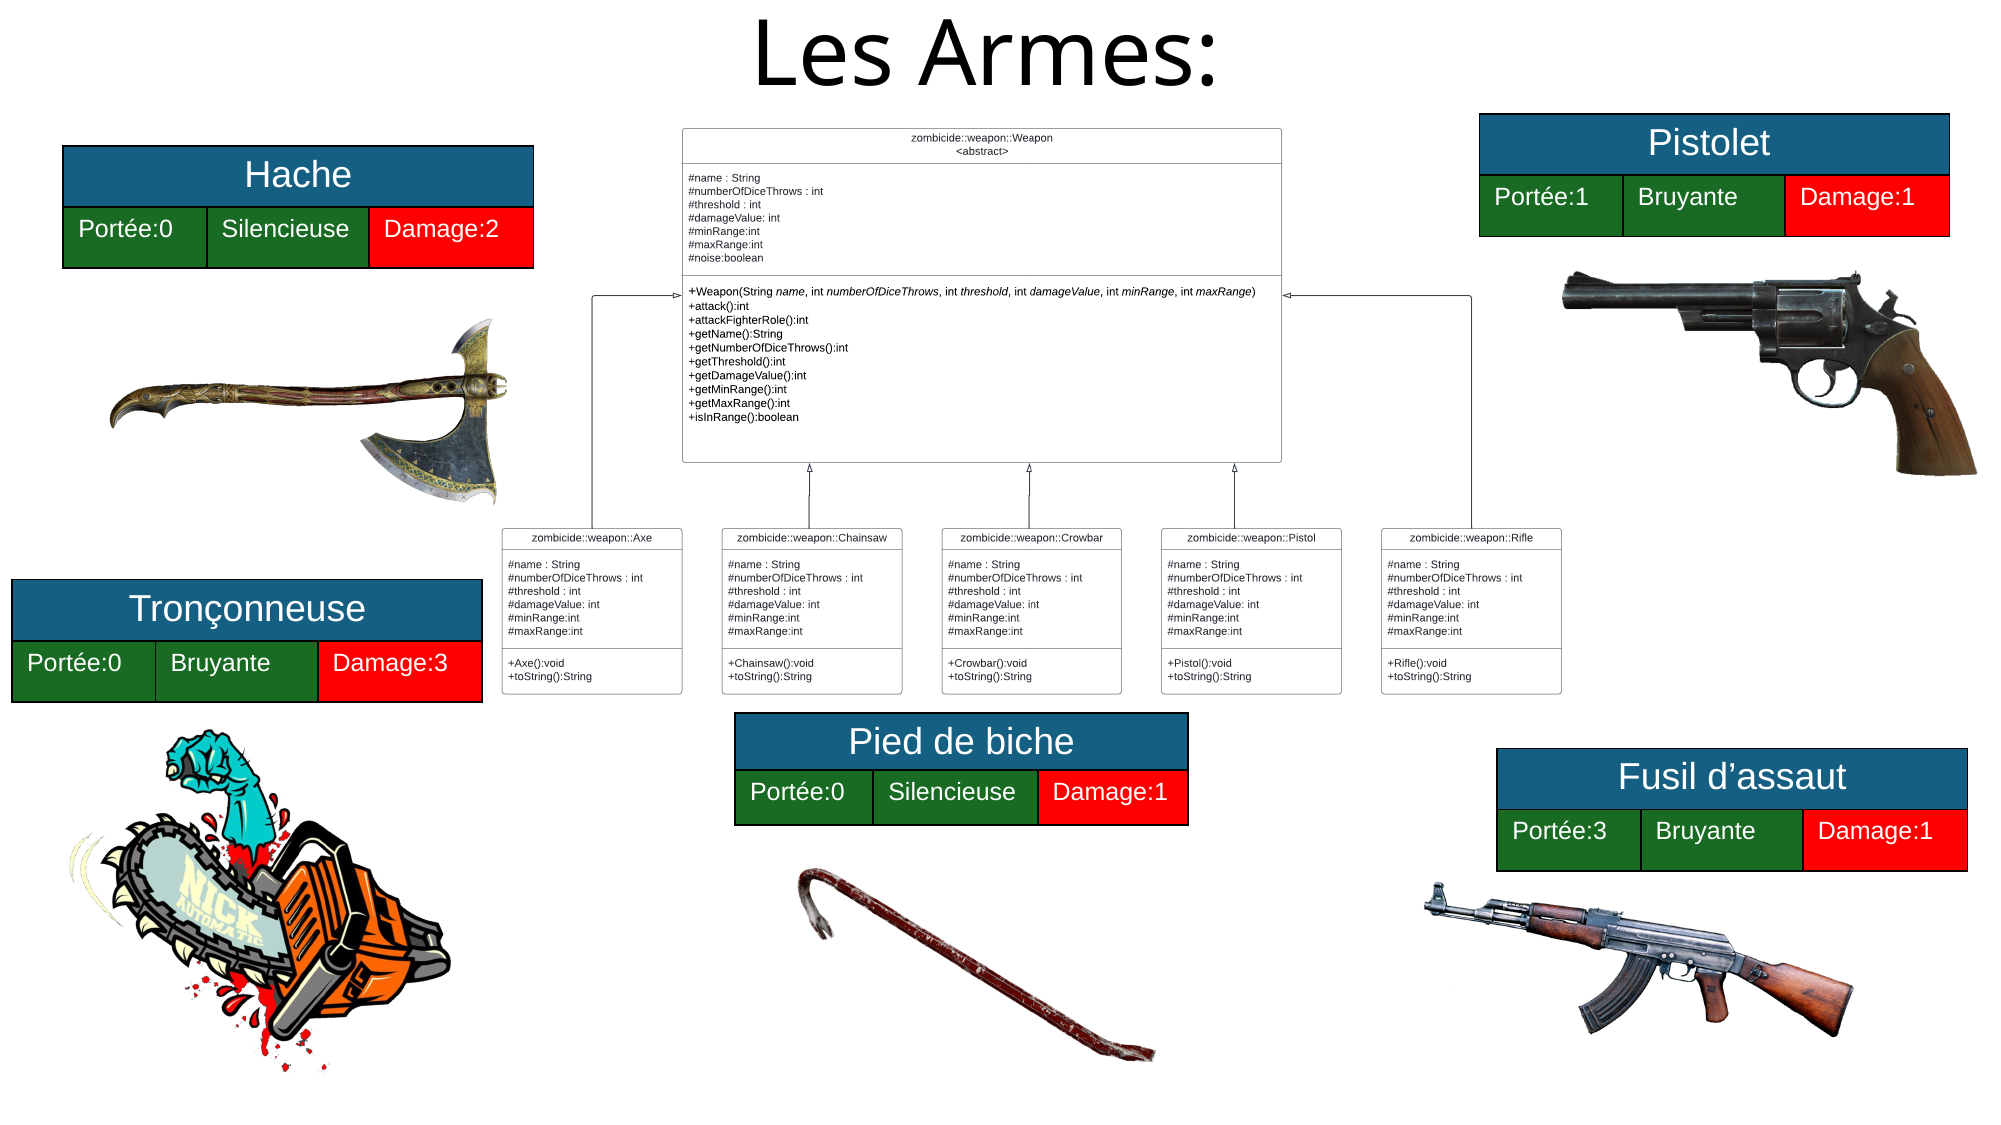

# Les Armes:
| Pistolet | | |
| --- | --- | --- |
| Portée:1 | Bruyante | Damage:1 |
| Hache | | |
| --- | --- | --- |
| Portée:0 | Silencieuse | Damage:2 |
| Tronçonneuse | | |
| --- | --- | --- |
| Portée:0 | Bruyante | Damage:3 |
| Pied de biche | | |
| --- | --- | --- |
| Portée:0 | Silencieuse | Damage:1 |
| Fusil d’assaut | | |
| --- | --- | --- |
| Portée:3 | Bruyante | Damage:1 |